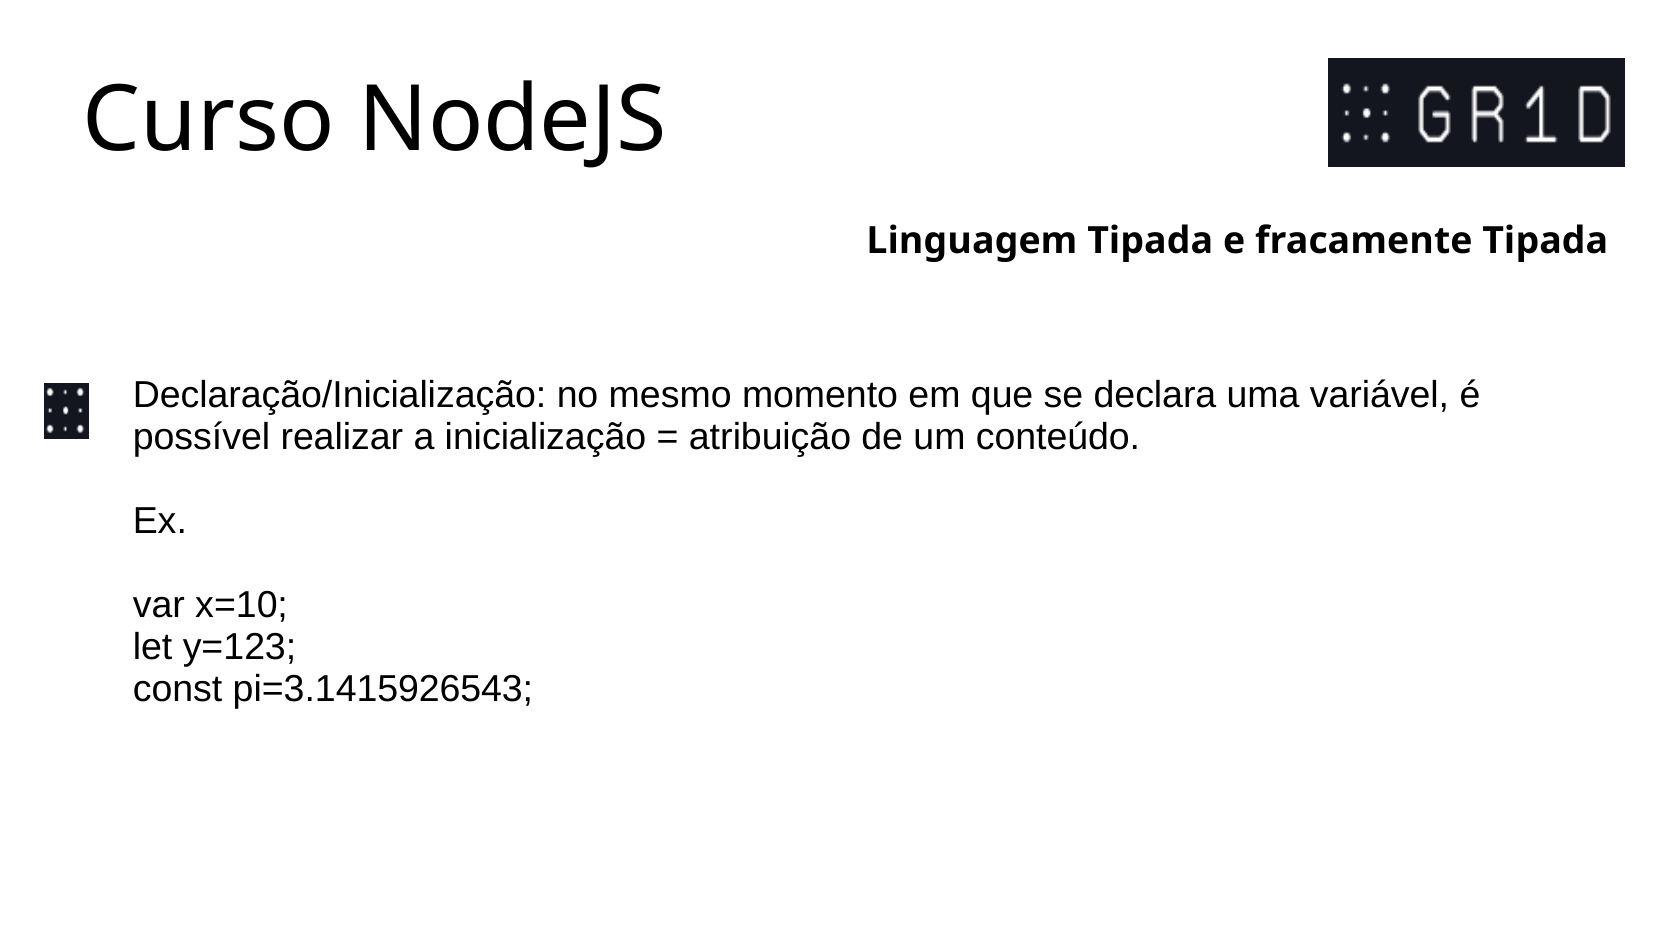

# Curso NodeJS
Linguagem Tipada e fracamente Tipada
Declaração/Inicialização: no mesmo momento em que se declara uma variável, é possível realizar a inicialização = atribuição de um conteúdo.
Ex.
var x=10;
let y=123;
const pi=3.1415926543;